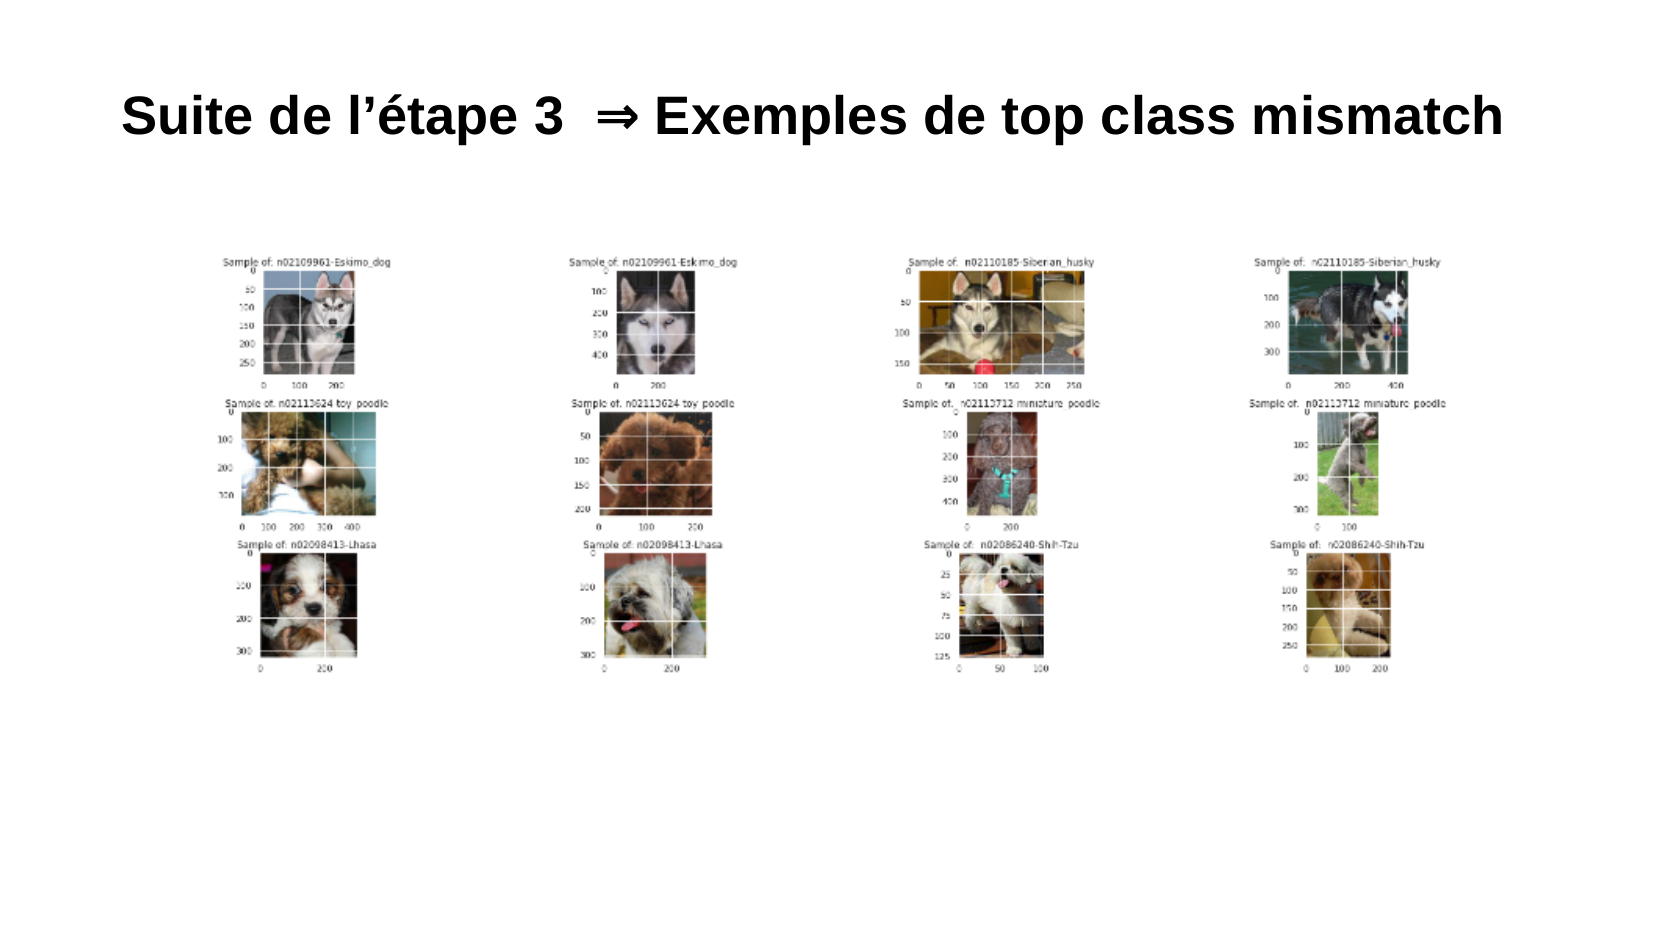

Suite de l’étape 3 ⇒ Exemples de top class mismatch